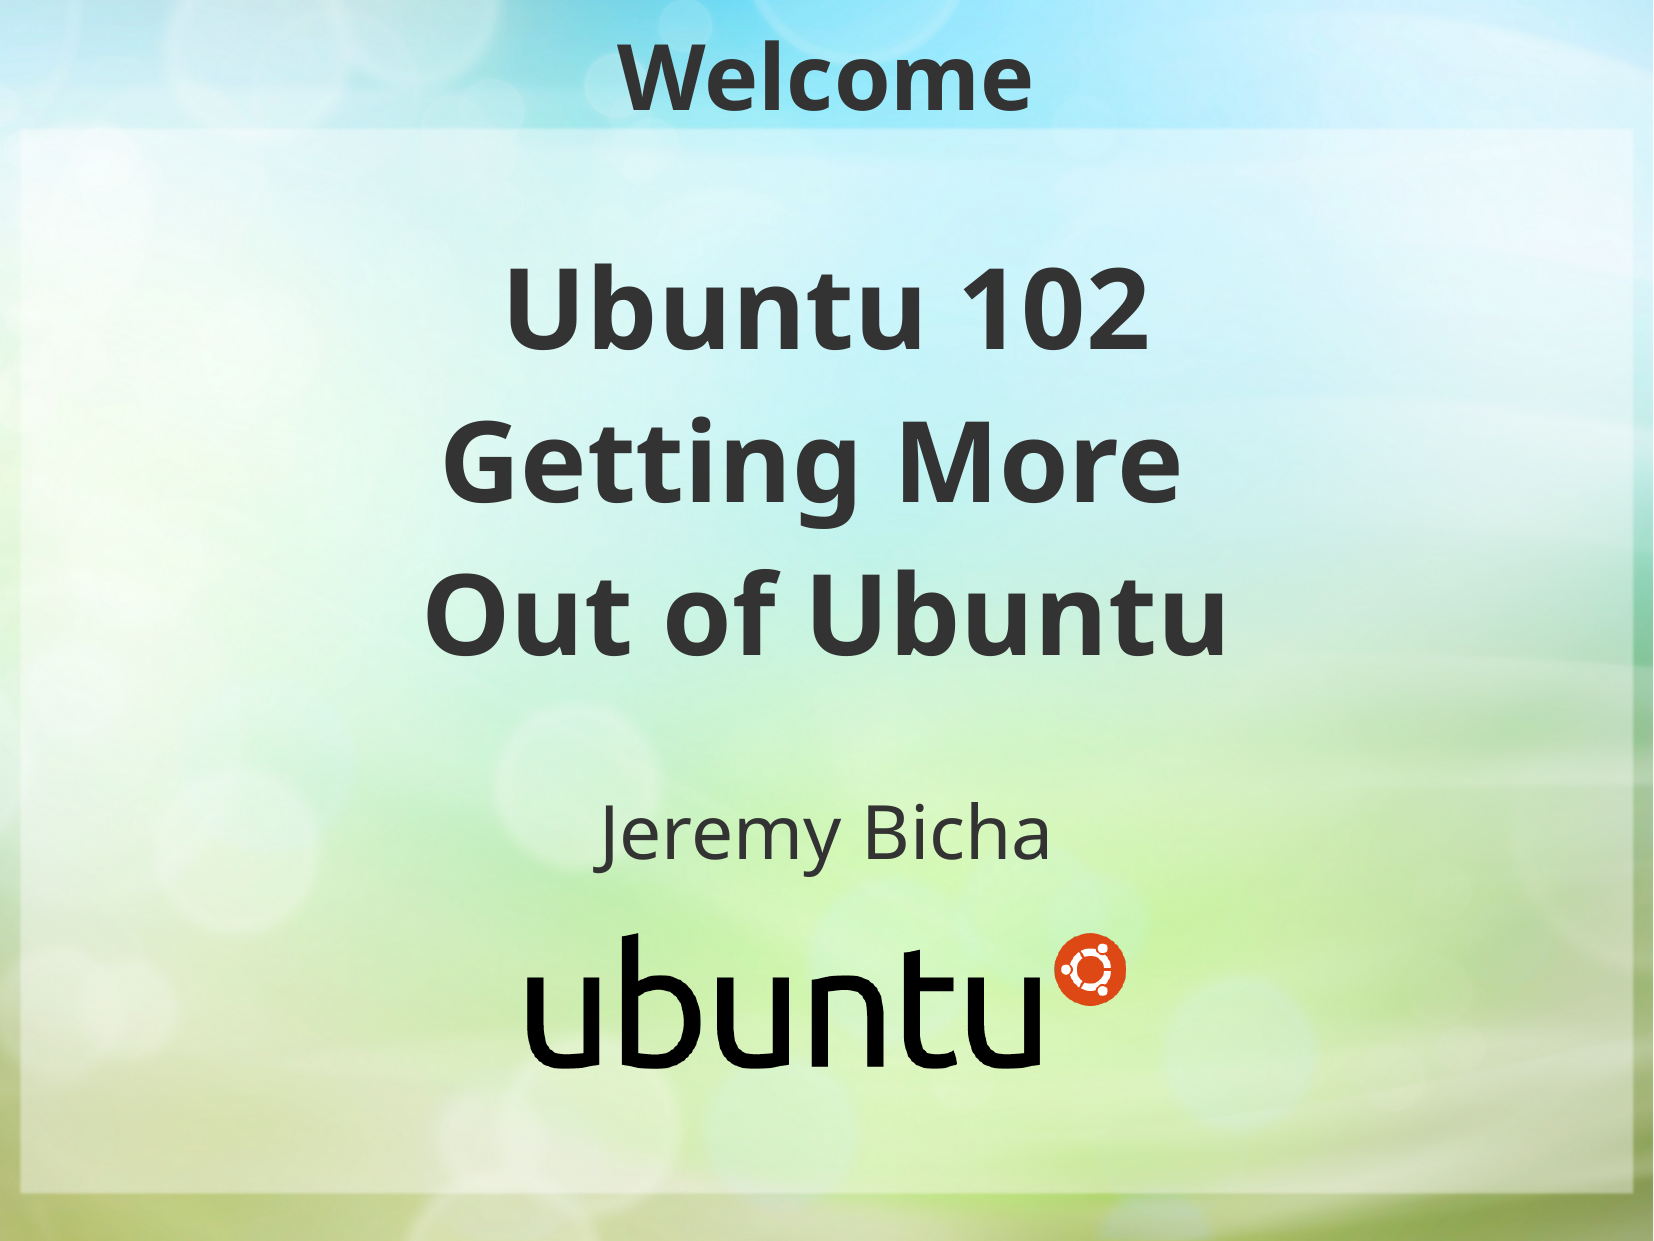

# Welcome
Ubuntu 102
Getting More
Out of Ubuntu
Jeremy Bicha